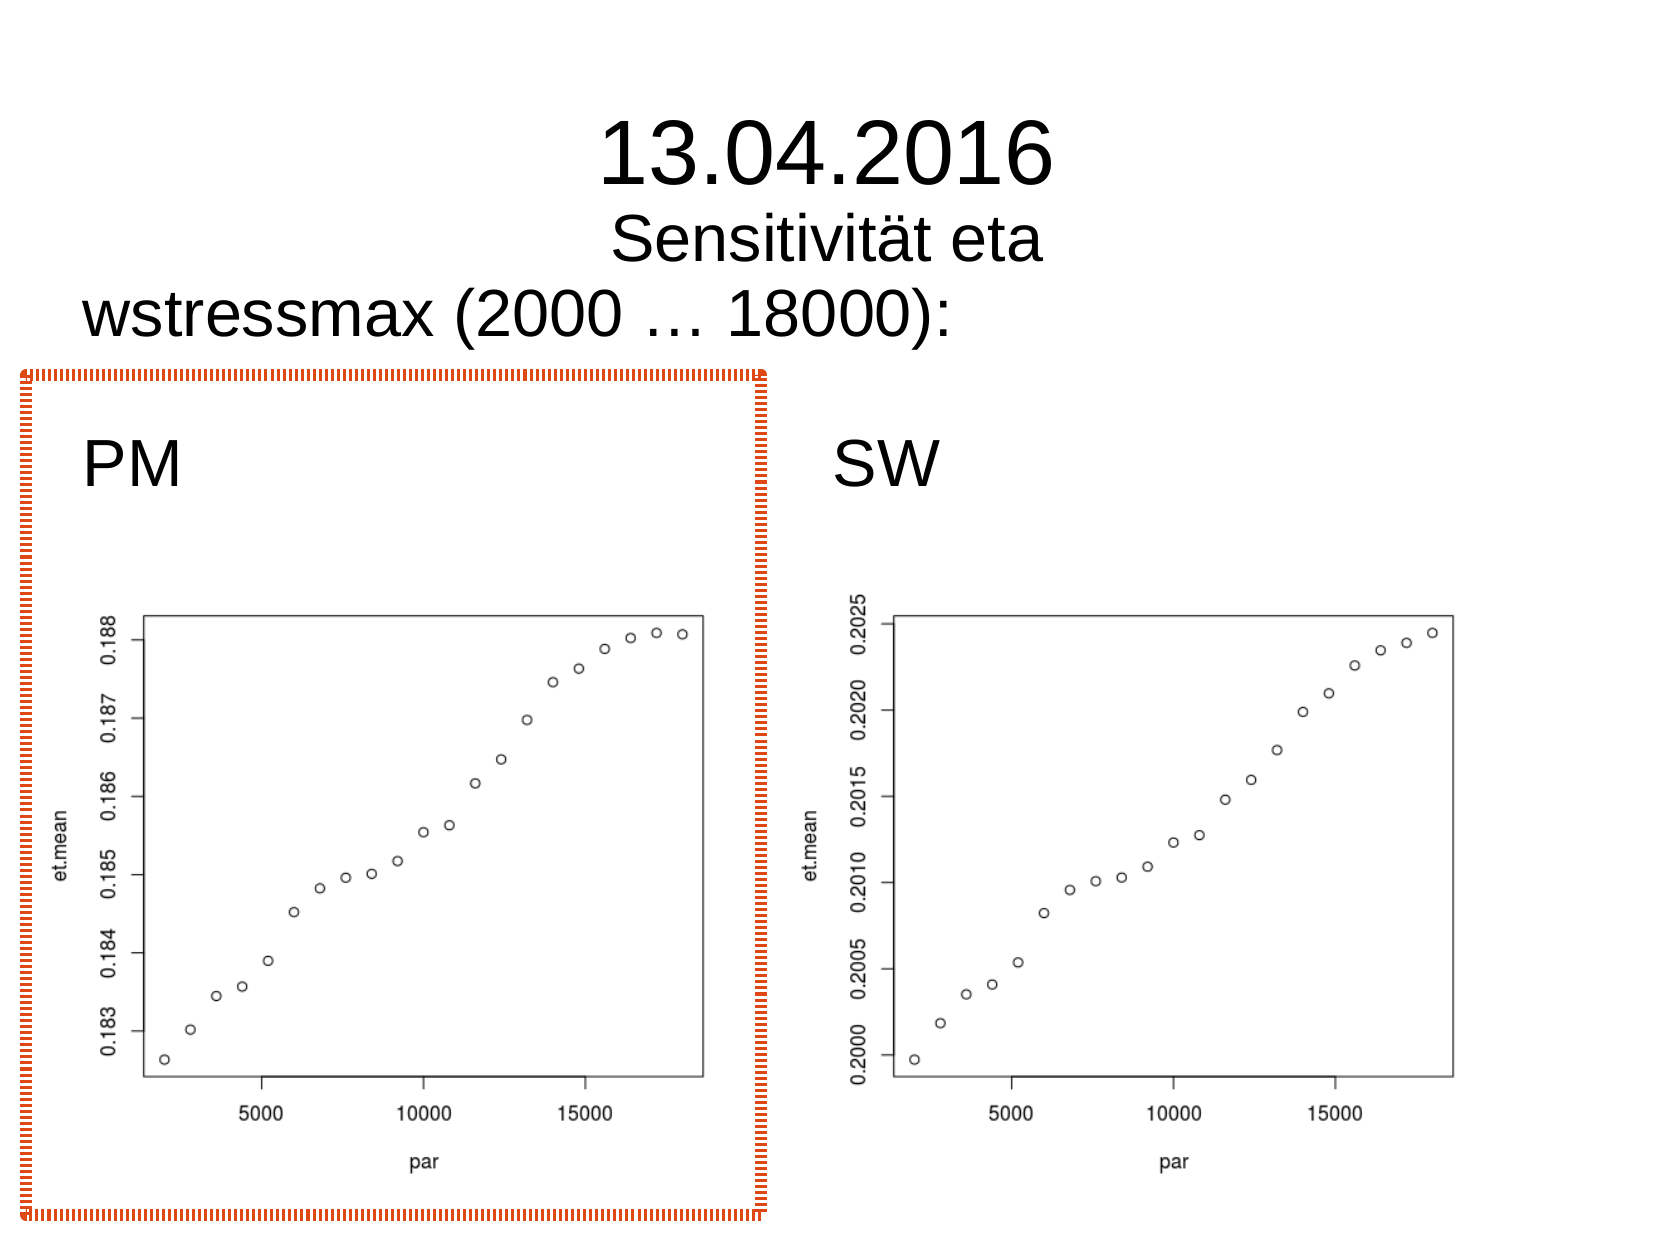

# 13.04.2016
Sensitivität eta
wstressmax (2000 … 18000):
PM									SW